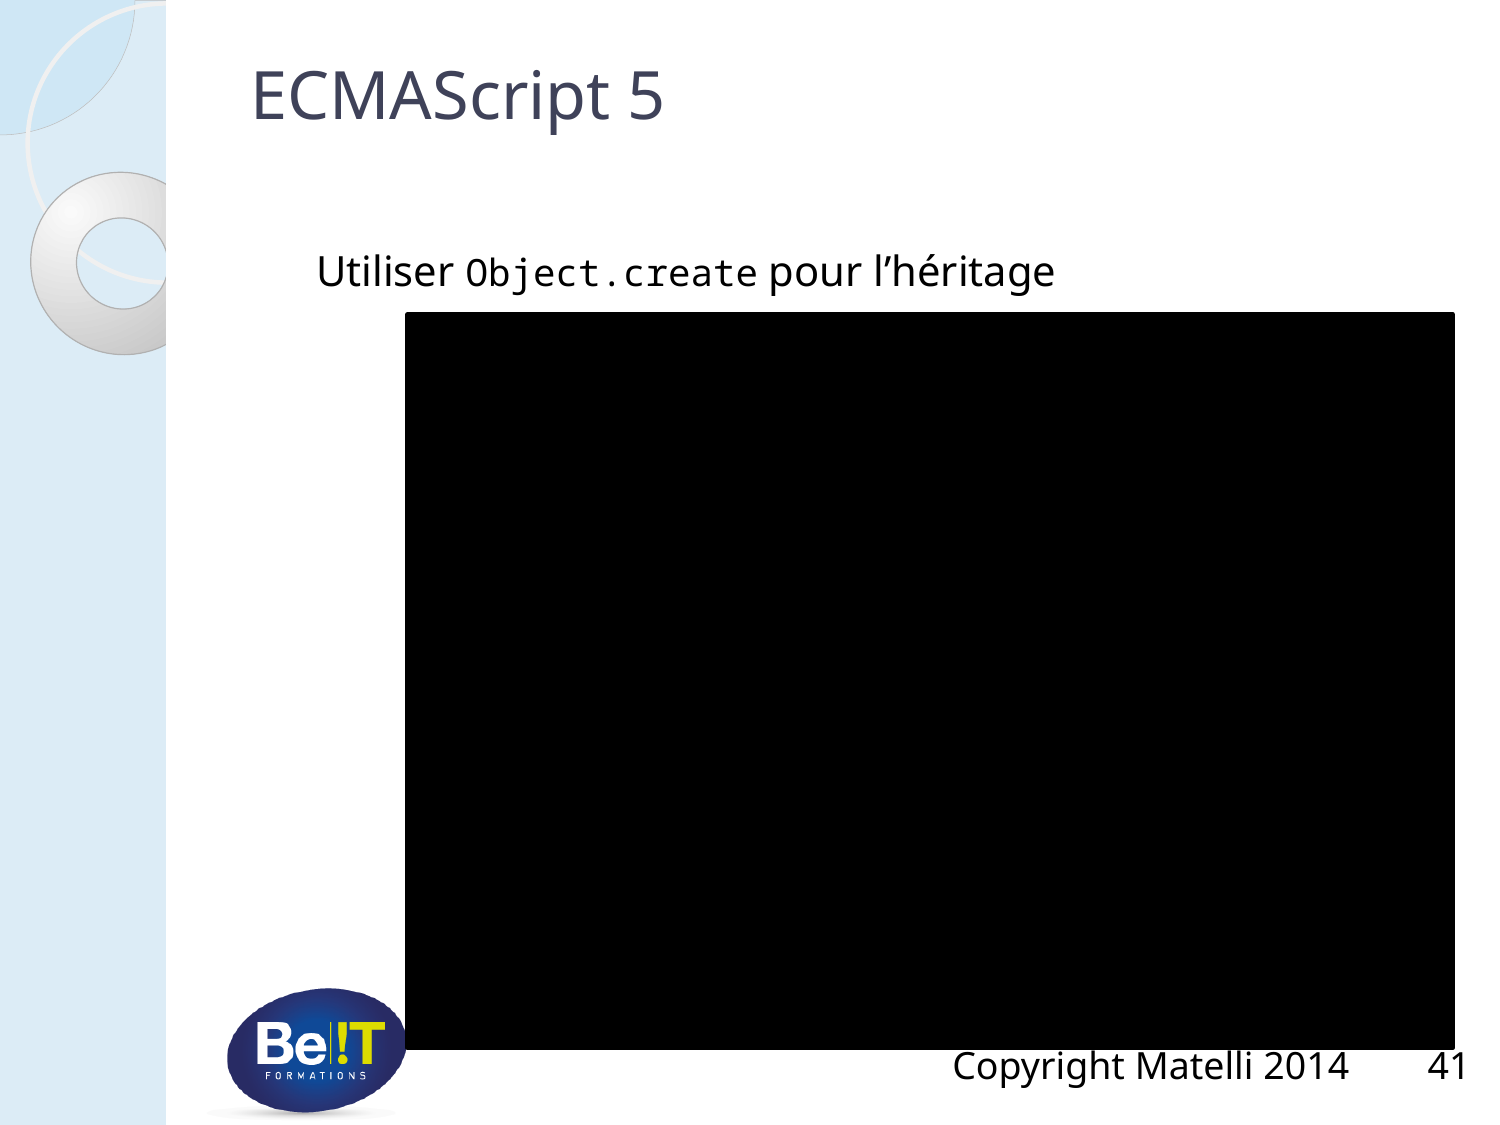

# ECMAScript 5
Utiliser Object.create pour l’héritage
 function Shape() {
 this.x = 0;
 this.y = 0;
 }
 function Rectangle() {
 Shape.call(this);
 }
 Rectangle.prototype = Object.create(Shape.prototype);
 Rectangle.prototype.constructor = Rectangle;
 var rect = new Rectangle();
 rect instanceof Rectangle // true.
 rect instanceof Shape // true.
Copyright Matelli 2014